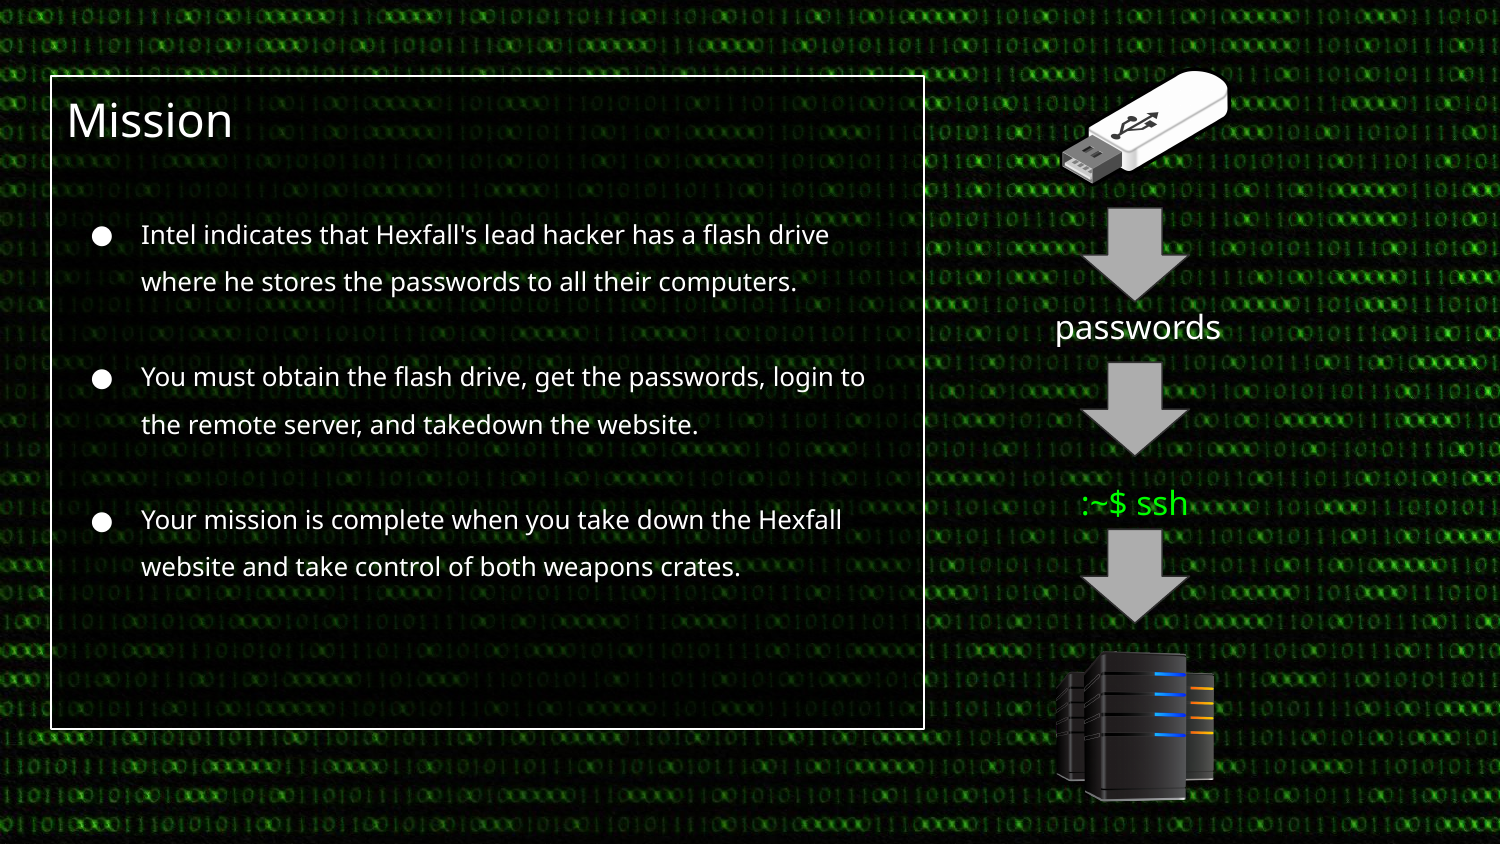

# Mission
Intel indicates that Hexfall's lead hacker has a flash drive where he stores the passwords to all their computers.
You must obtain the flash drive, get the passwords, login to the remote server, and takedown the website.
Your mission is complete when you take down the Hexfall website and take control of both weapons crates.
passwords
:~$ ssh